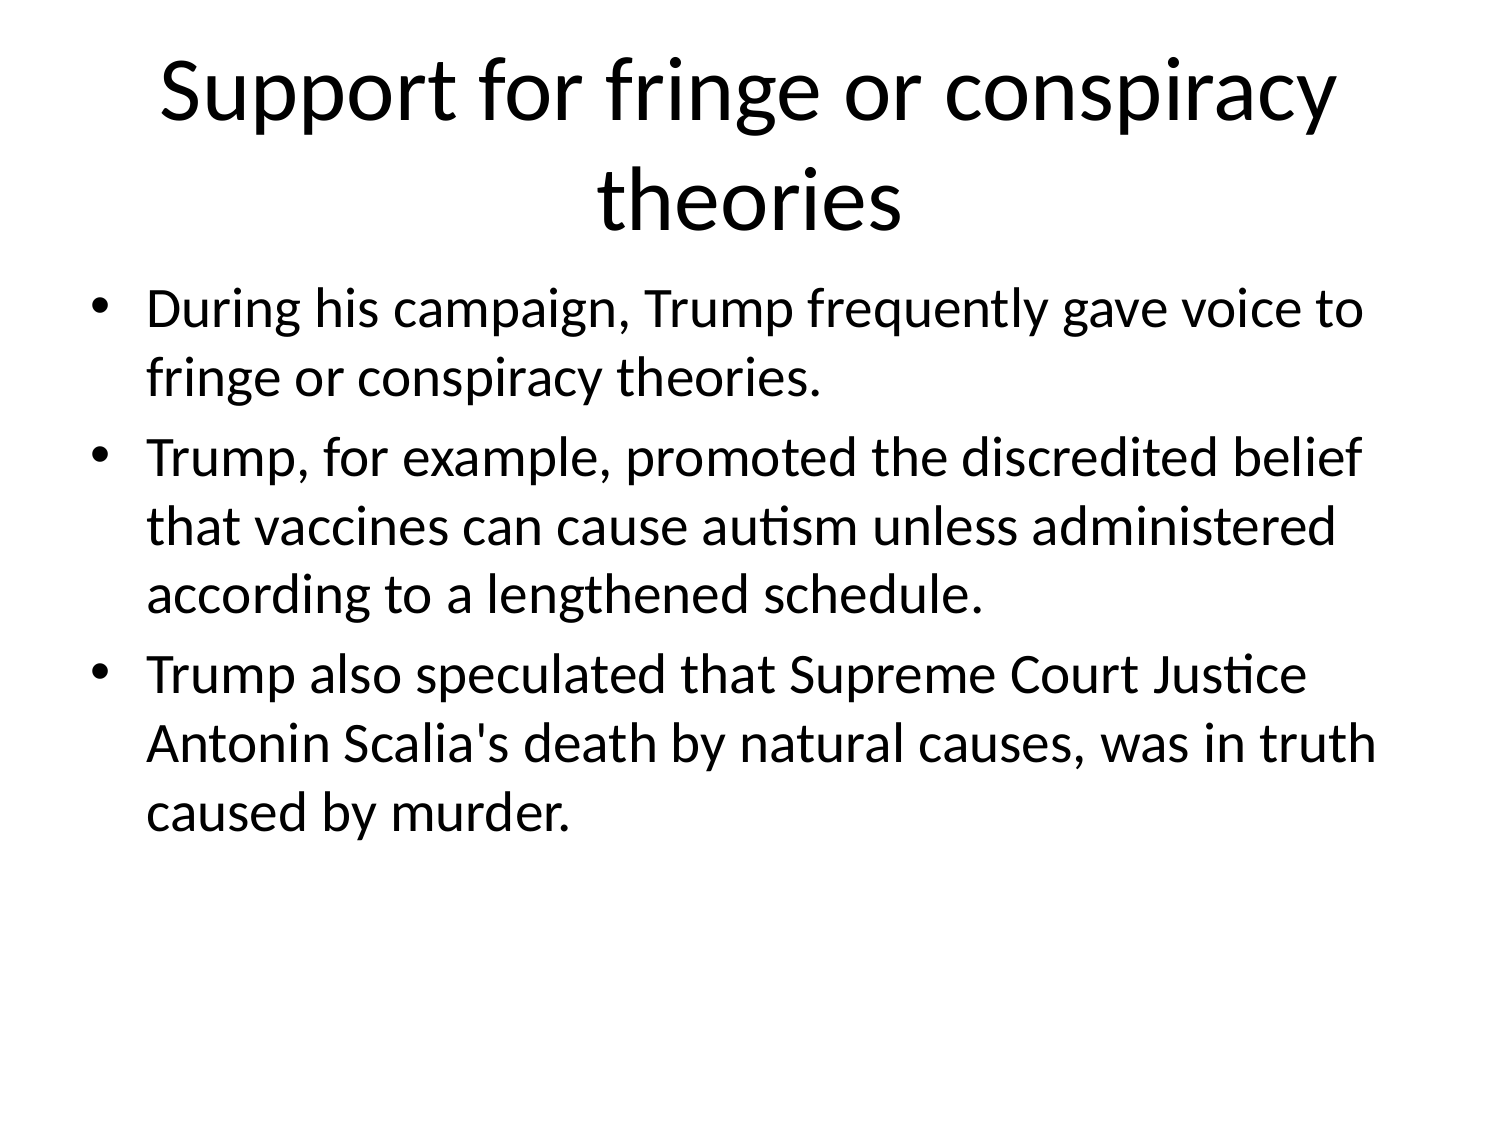

# Support for fringe or conspiracy theories
During his campaign, Trump frequently gave voice to fringe or conspiracy theories.
Trump, for example, promoted the discredited belief that vaccines can cause autism unless administered according to a lengthened schedule.
Trump also speculated that Supreme Court Justice Antonin Scalia's death by natural causes, was in truth caused by murder.